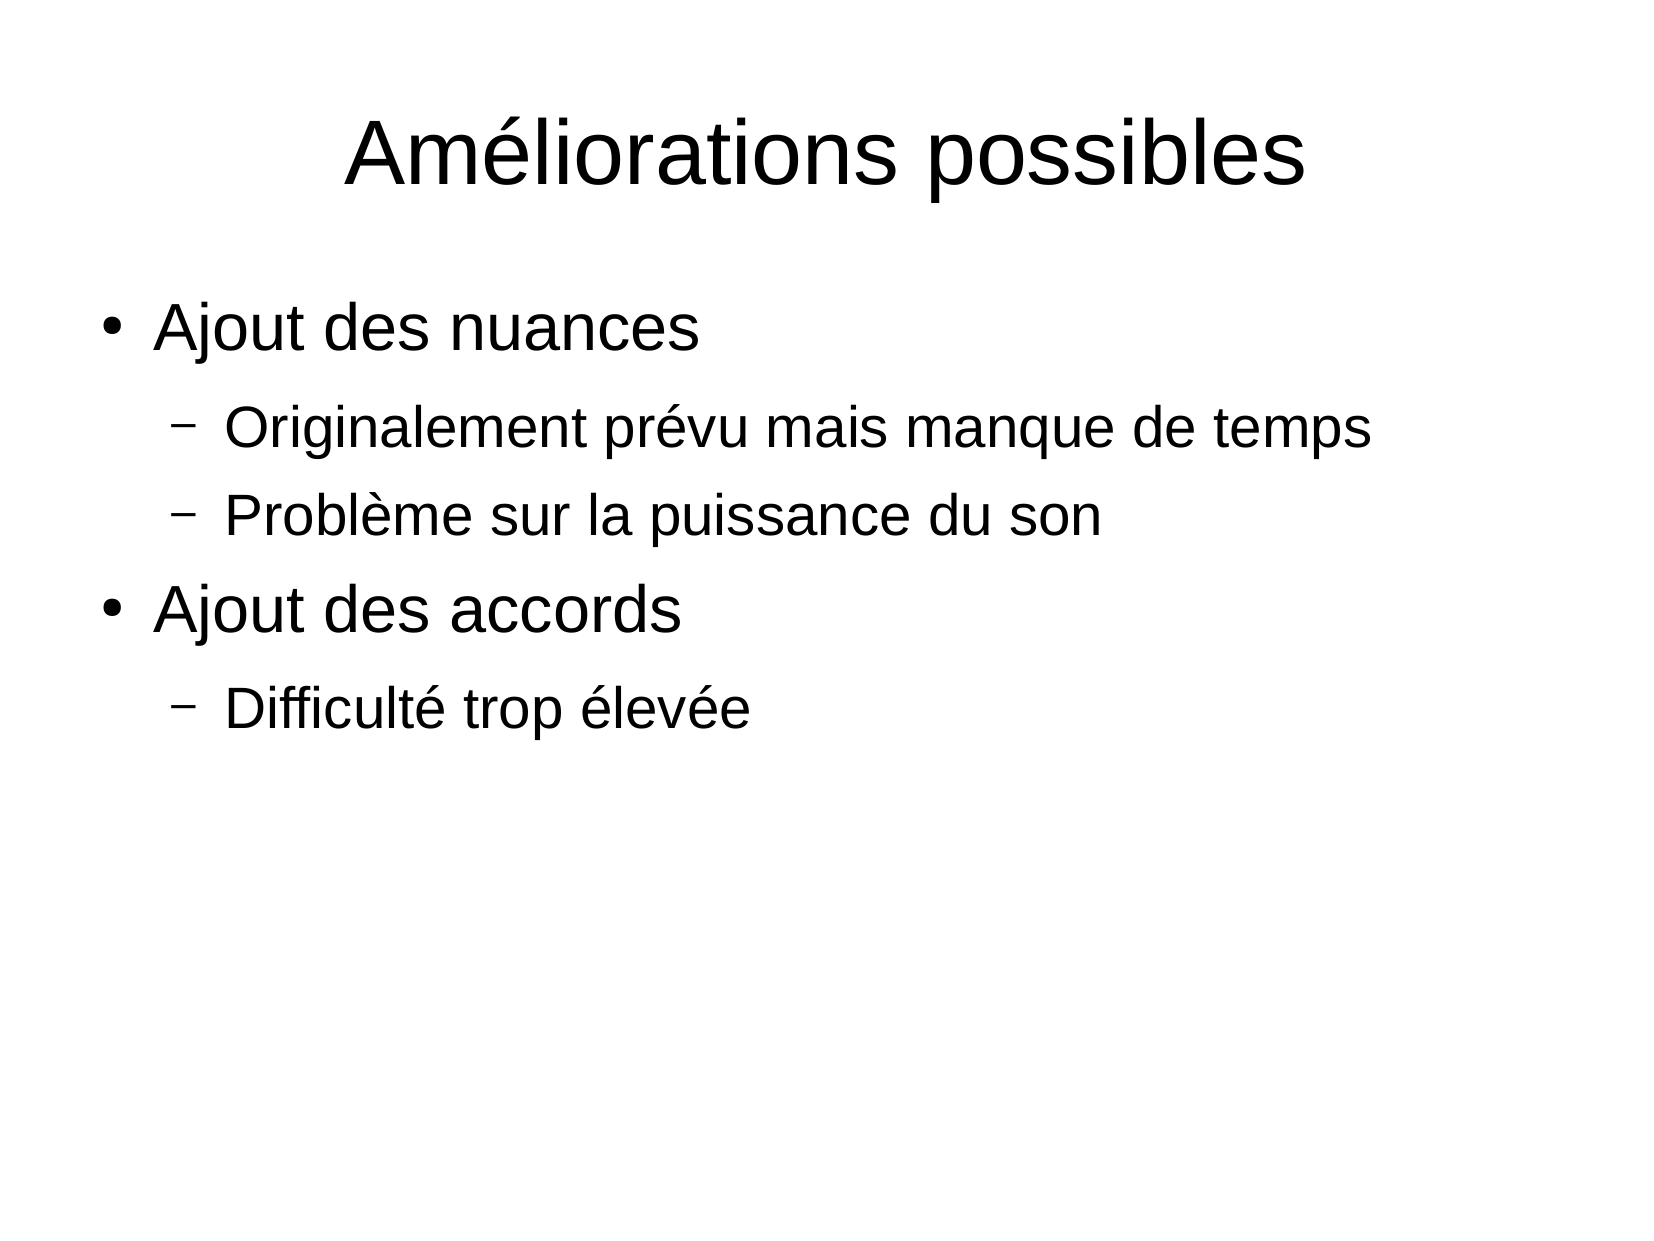

# Améliorations possibles
Ajout des nuances
Originalement prévu mais manque de temps
Problème sur la puissance du son
Ajout des accords
Difficulté trop élevée